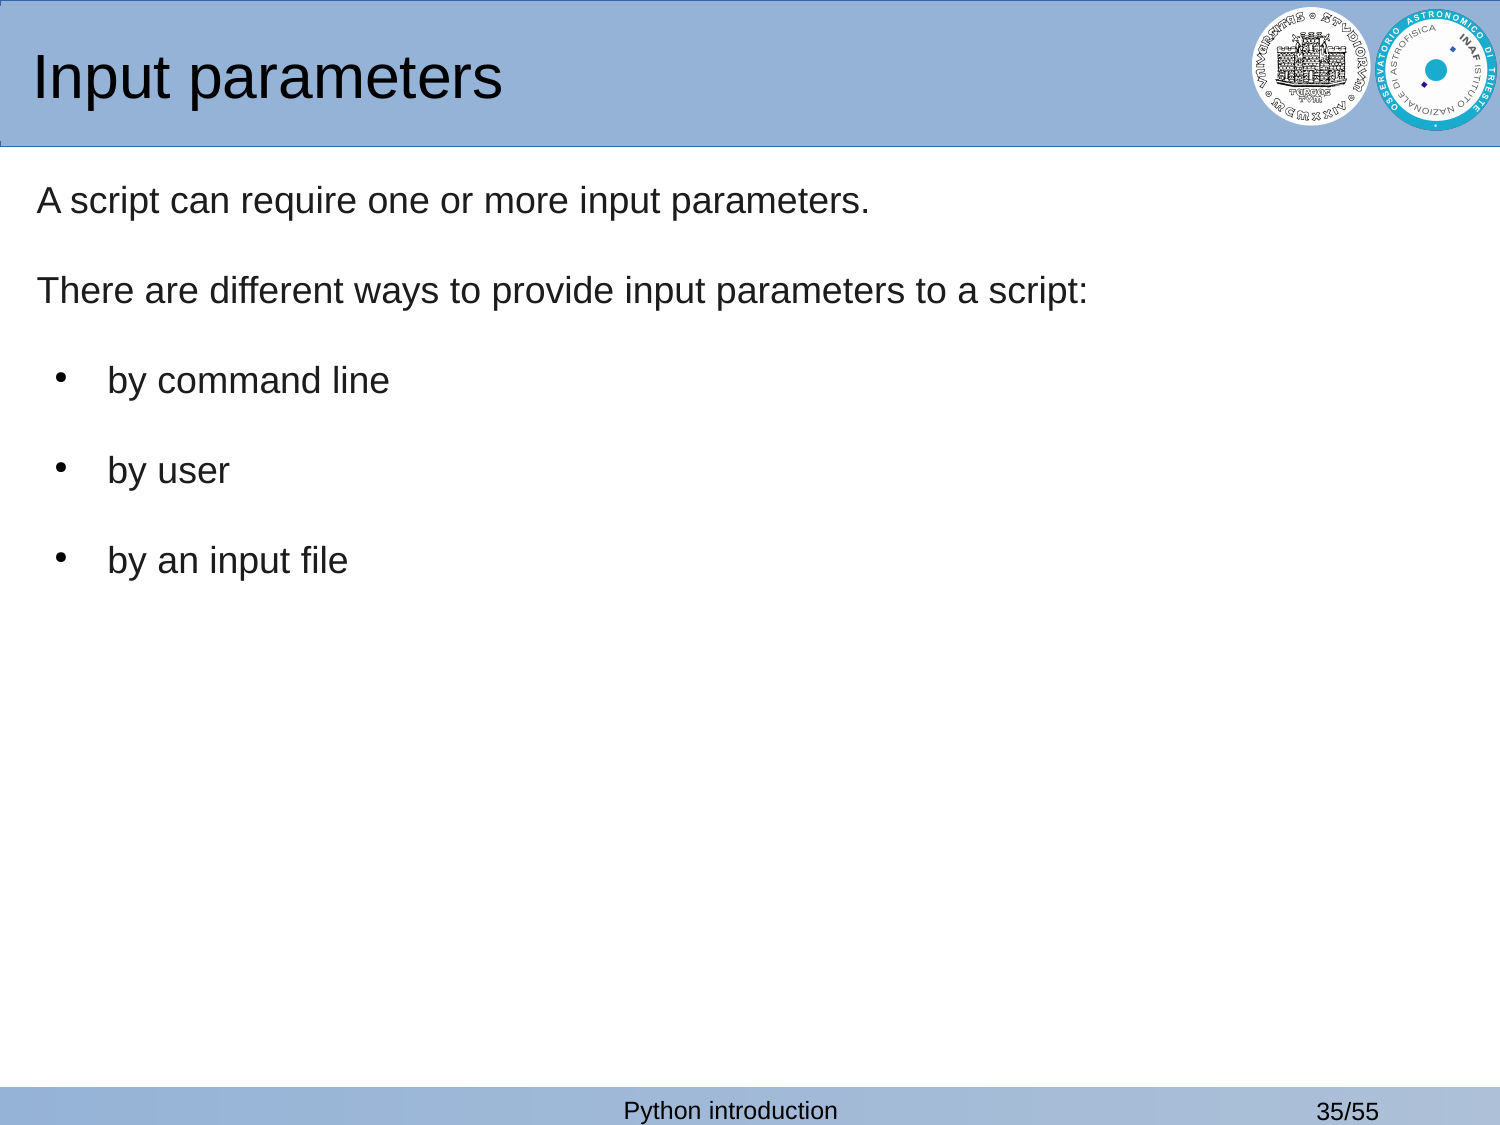

Input parameters
# A script can require one or more input parameters.
There are different ways to provide input parameters to a script:
by command line
by user
by an input file